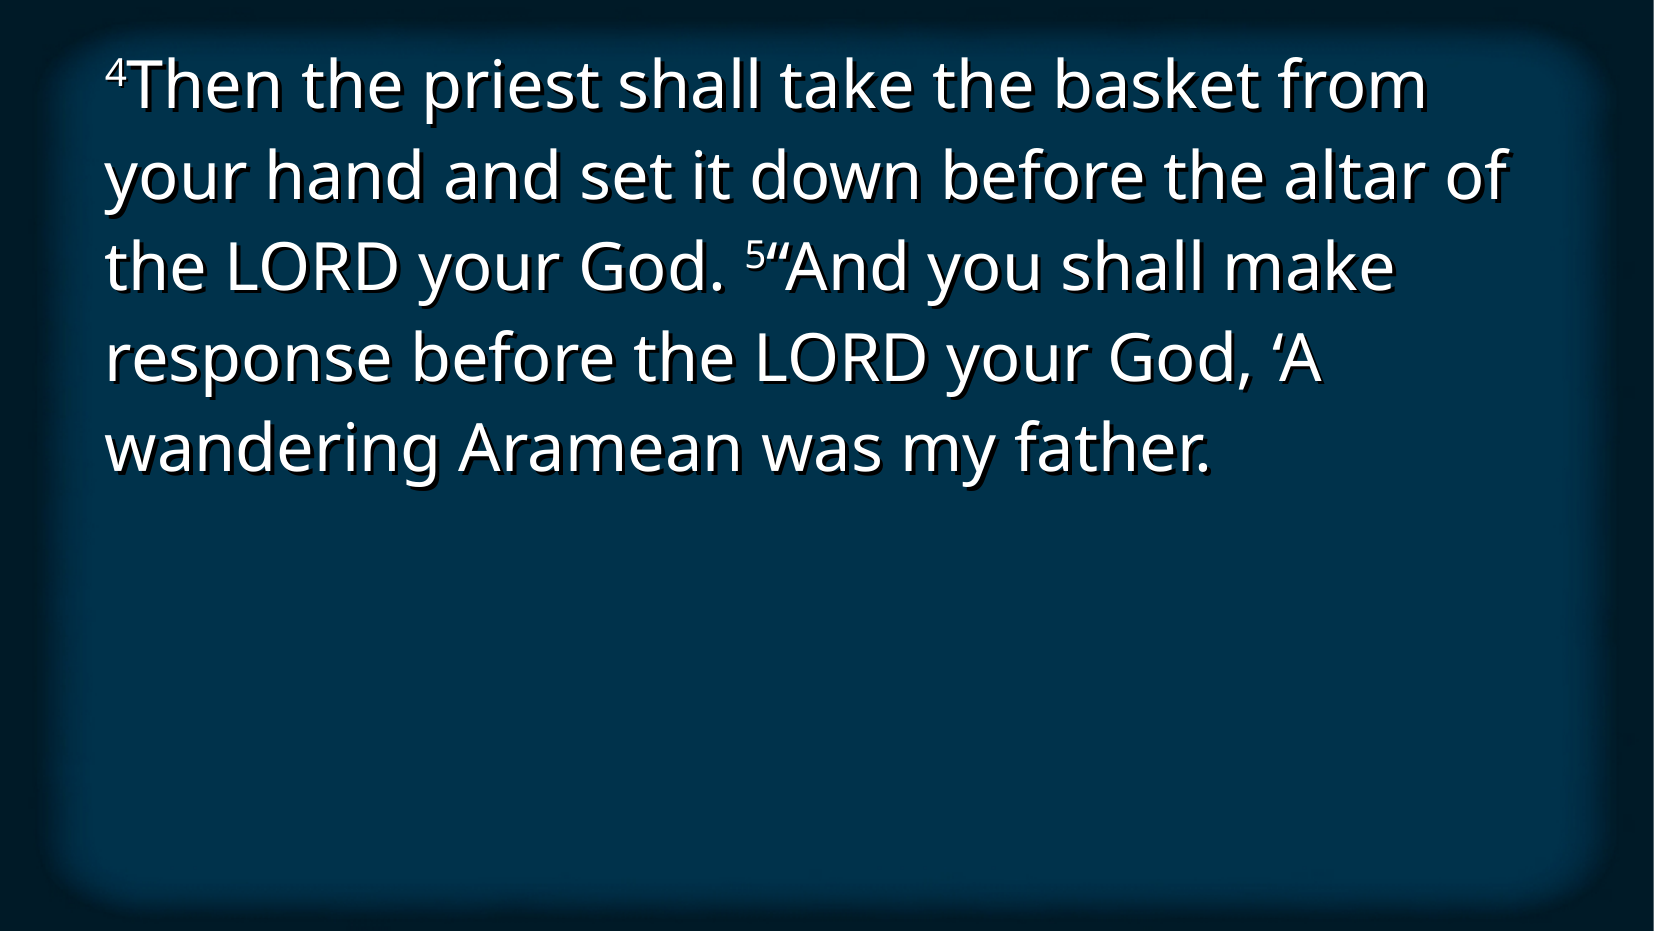

4Then the priest shall take the basket from your hand and set it down before the altar of the LORD your God. 5“And you shall make response before the LORD your God, ‘A wandering Aramean was my father.